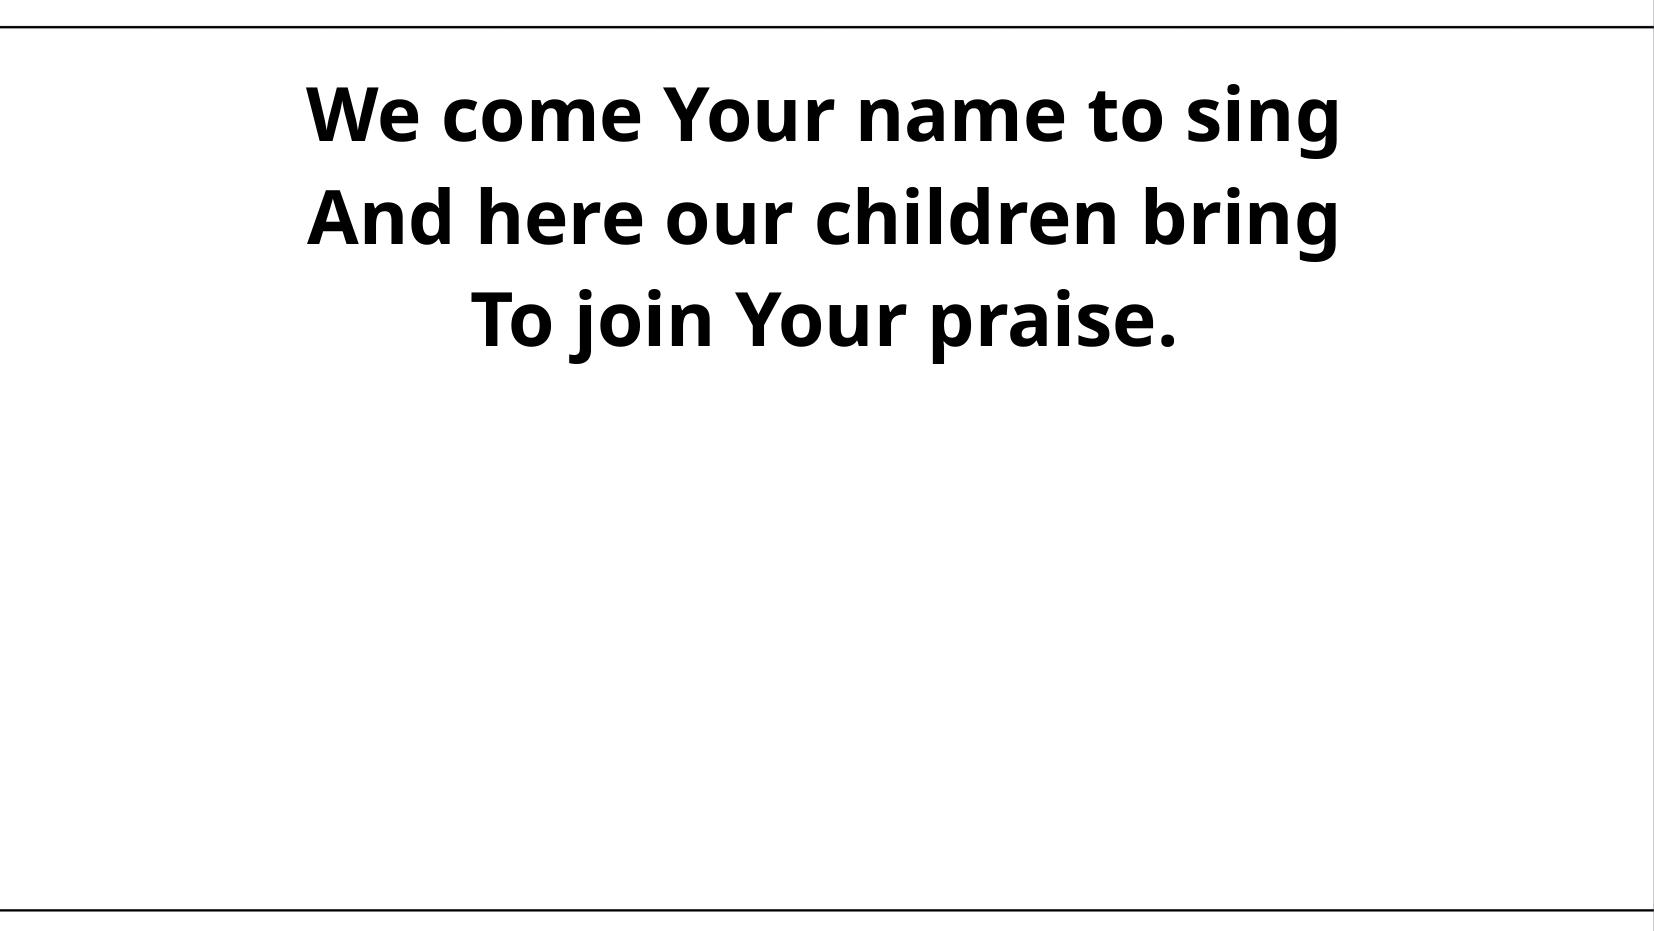

We come Your name to sing
And here our children bring
To join Your praise.